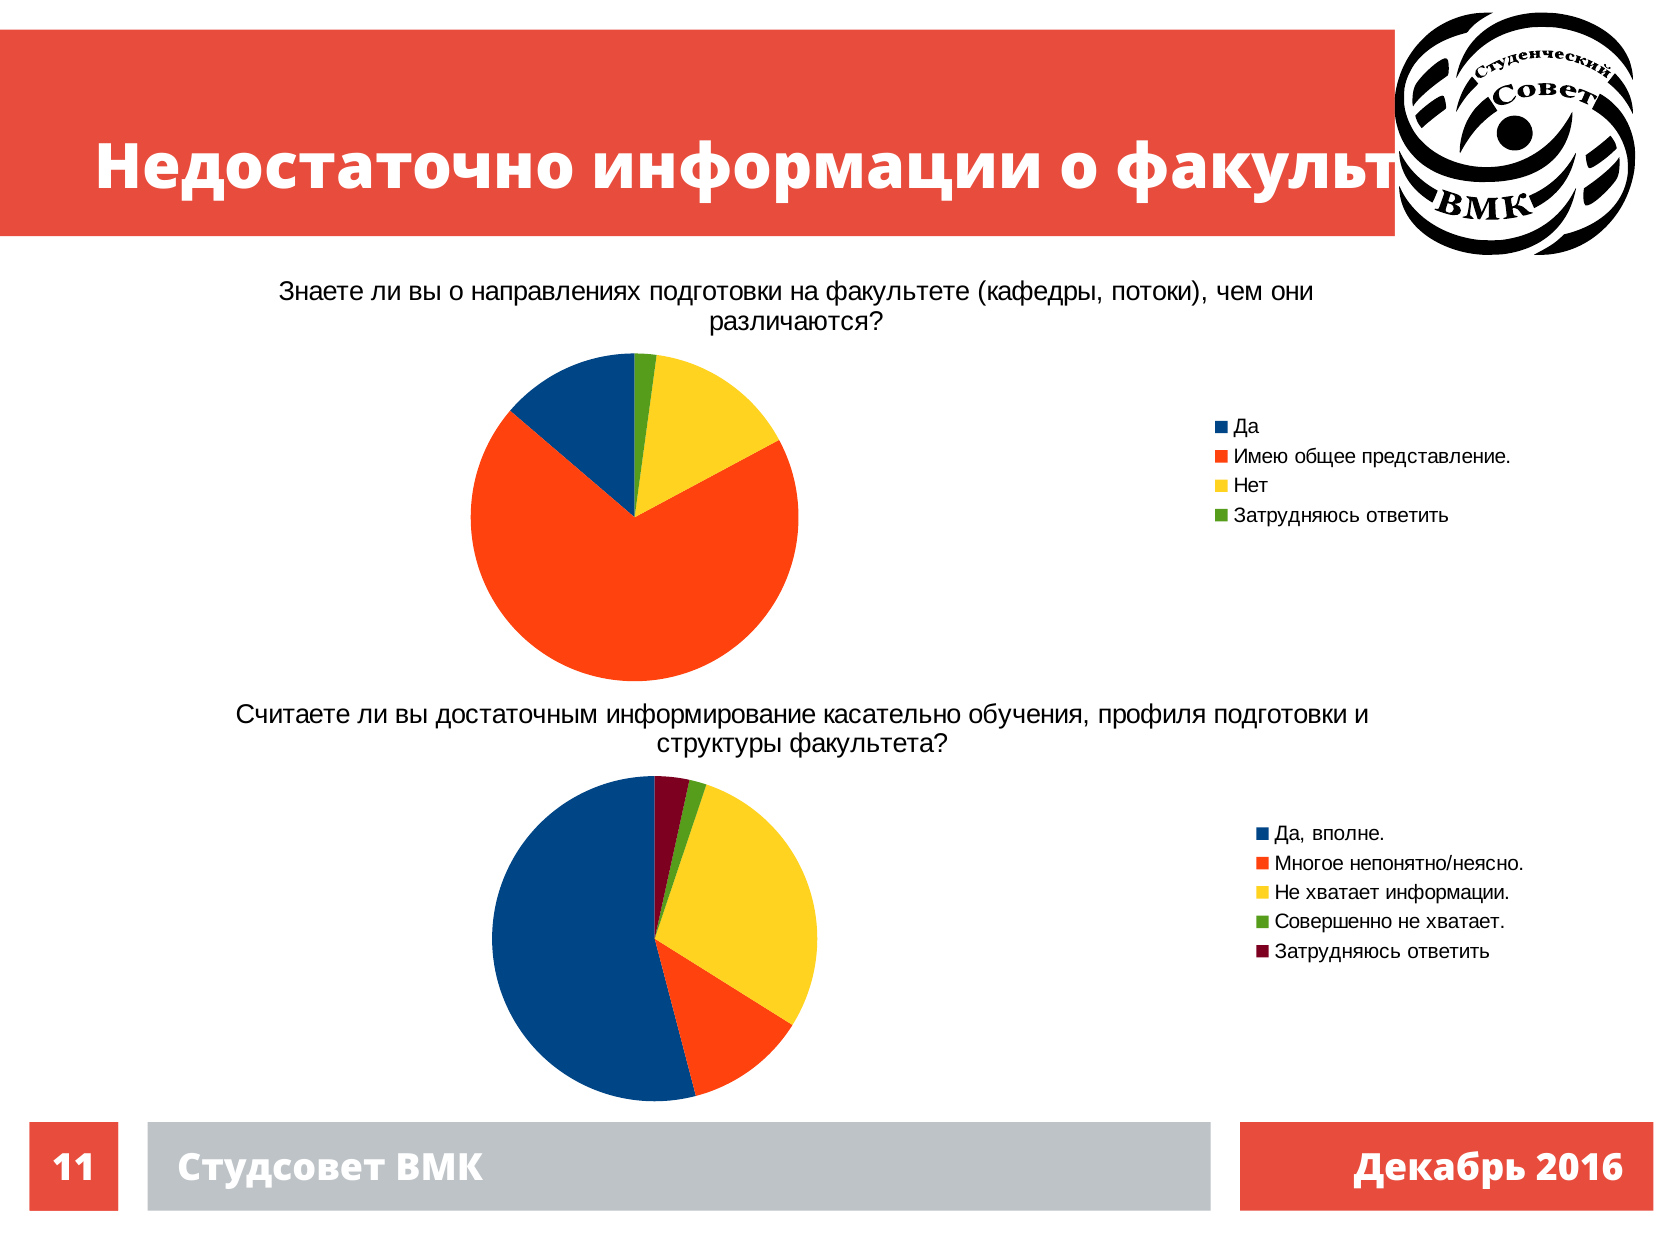

# Недостаточно информации о факультете
### Chart: Знаете ли вы о направлениях подготовки на факультете (кафедры, потоки), чем они различаются?
| Category | Sum - Число |
|---|---|
| Да | 32.0 |
| Имею общее представление. | 161.0 |
| Нет | 35.0 |
| Затрудняюсь ответить | 5.0 |
### Chart: Считаете ли вы достаточным информирование касательно обучения, профиля подготовки и структуры факультета?
| Category | Sum - Число |
|---|---|
| Да, вполне. | 126.0 |
| Многое непонятно/неясно. | 28.0 |
| Не хватает информации. | 67.0 |
| Совершенно не хватает. | 4.0 |
| Затрудняюсь ответить | 8.0 |11
Студсовет ВМК
Декабрь 2016